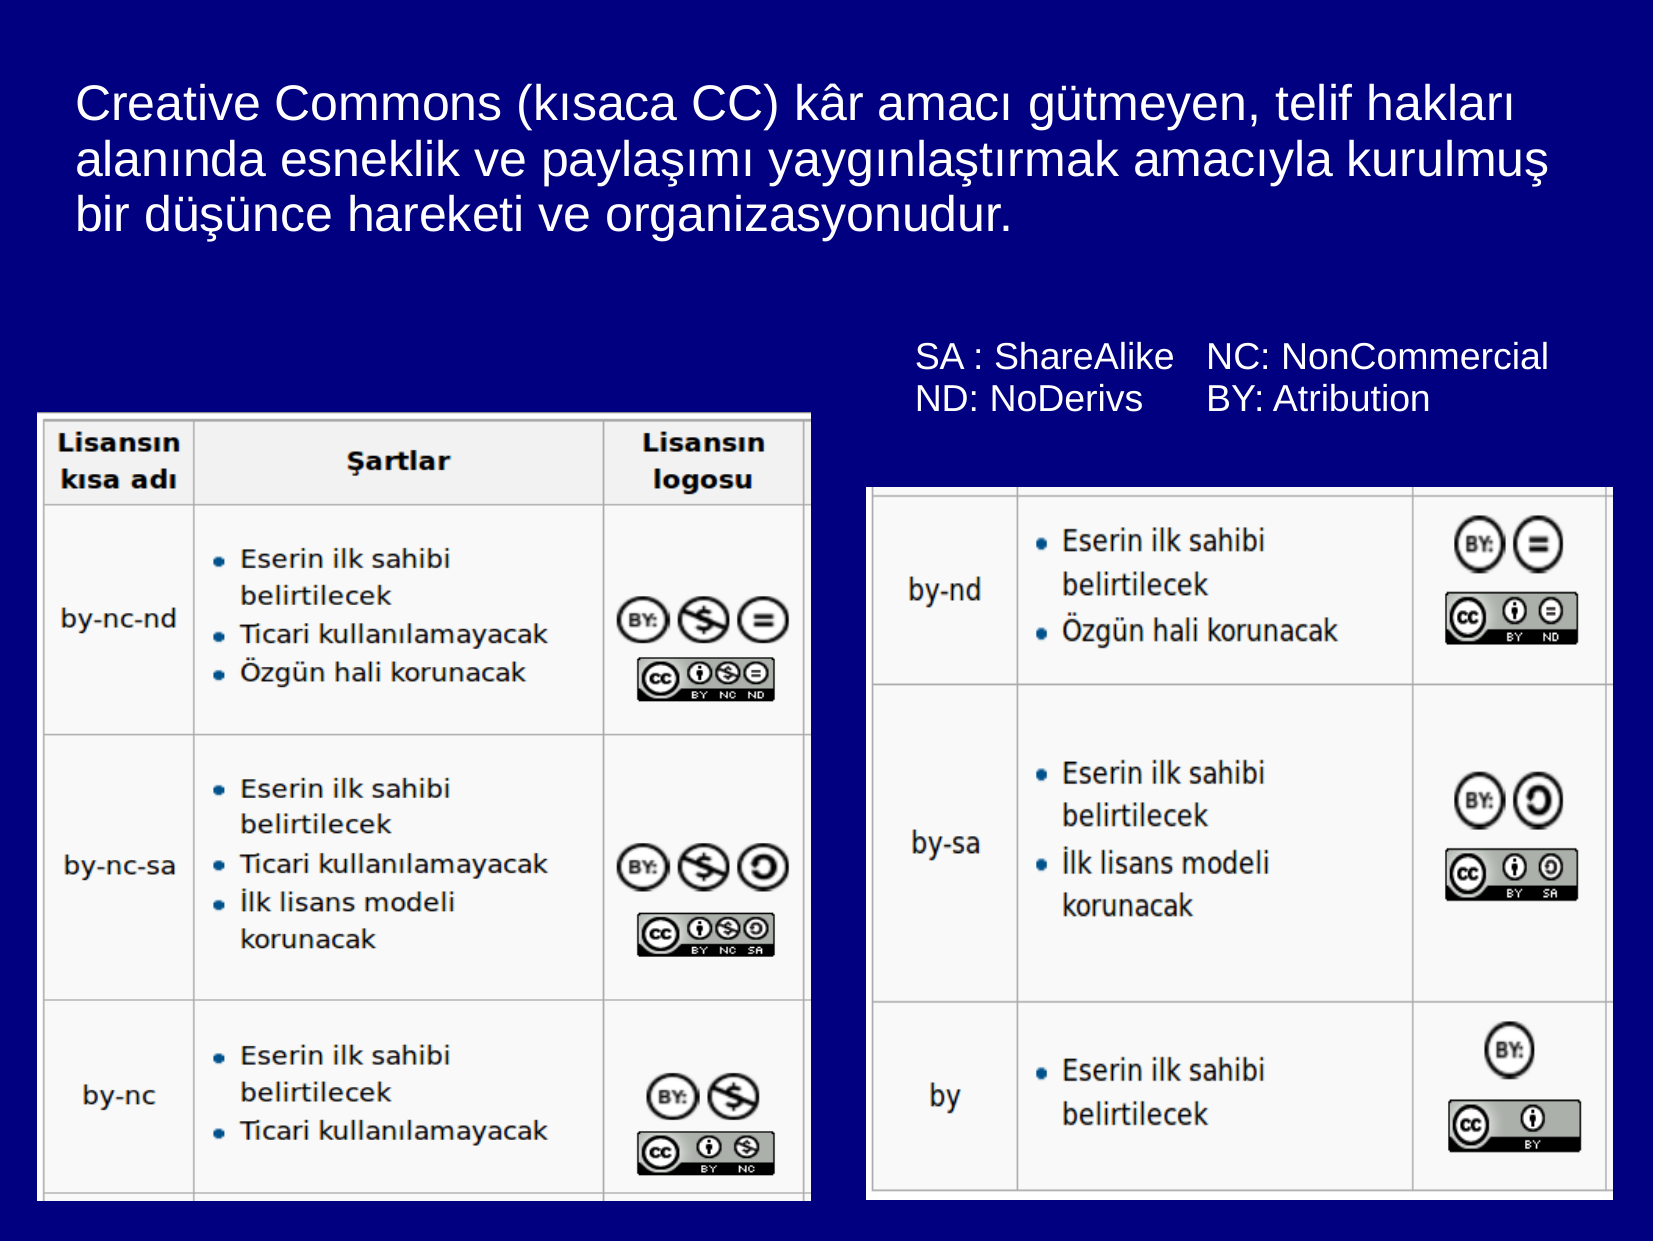

# Creative Commons (kısaca CC) kâr amacı gütmeyen, telif hakları alanında esneklik ve paylaşımı yaygınlaştırmak amacıyla kurulmuş bir düşünce hareketi ve organizasyonudur.
SA : ShareAlike NC: NonCommercial
ND: NoDerivs BY: Atribution